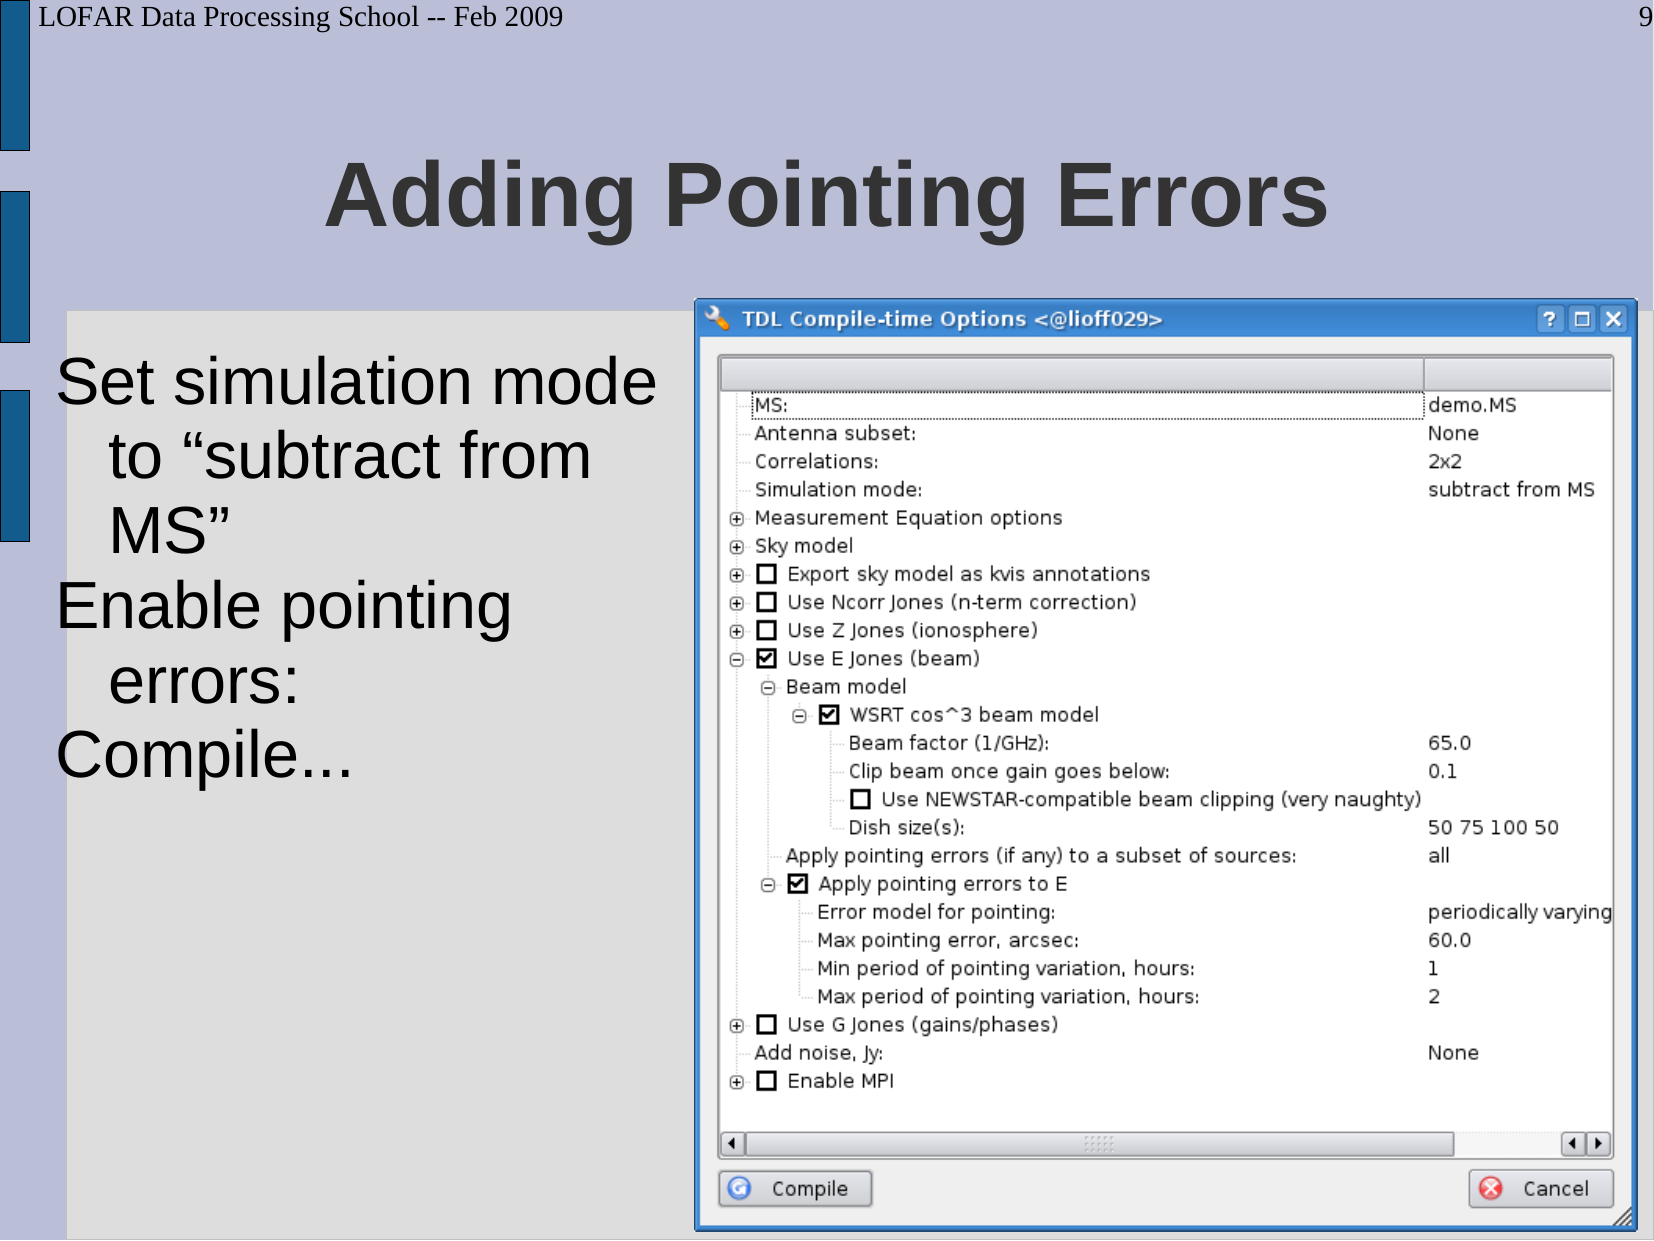

LOFAR Data Processing School -- Feb 2009
9
# Adding Pointing Errors
Set simulation mode to “subtract from MS”
Enable pointing errors:
Compile...